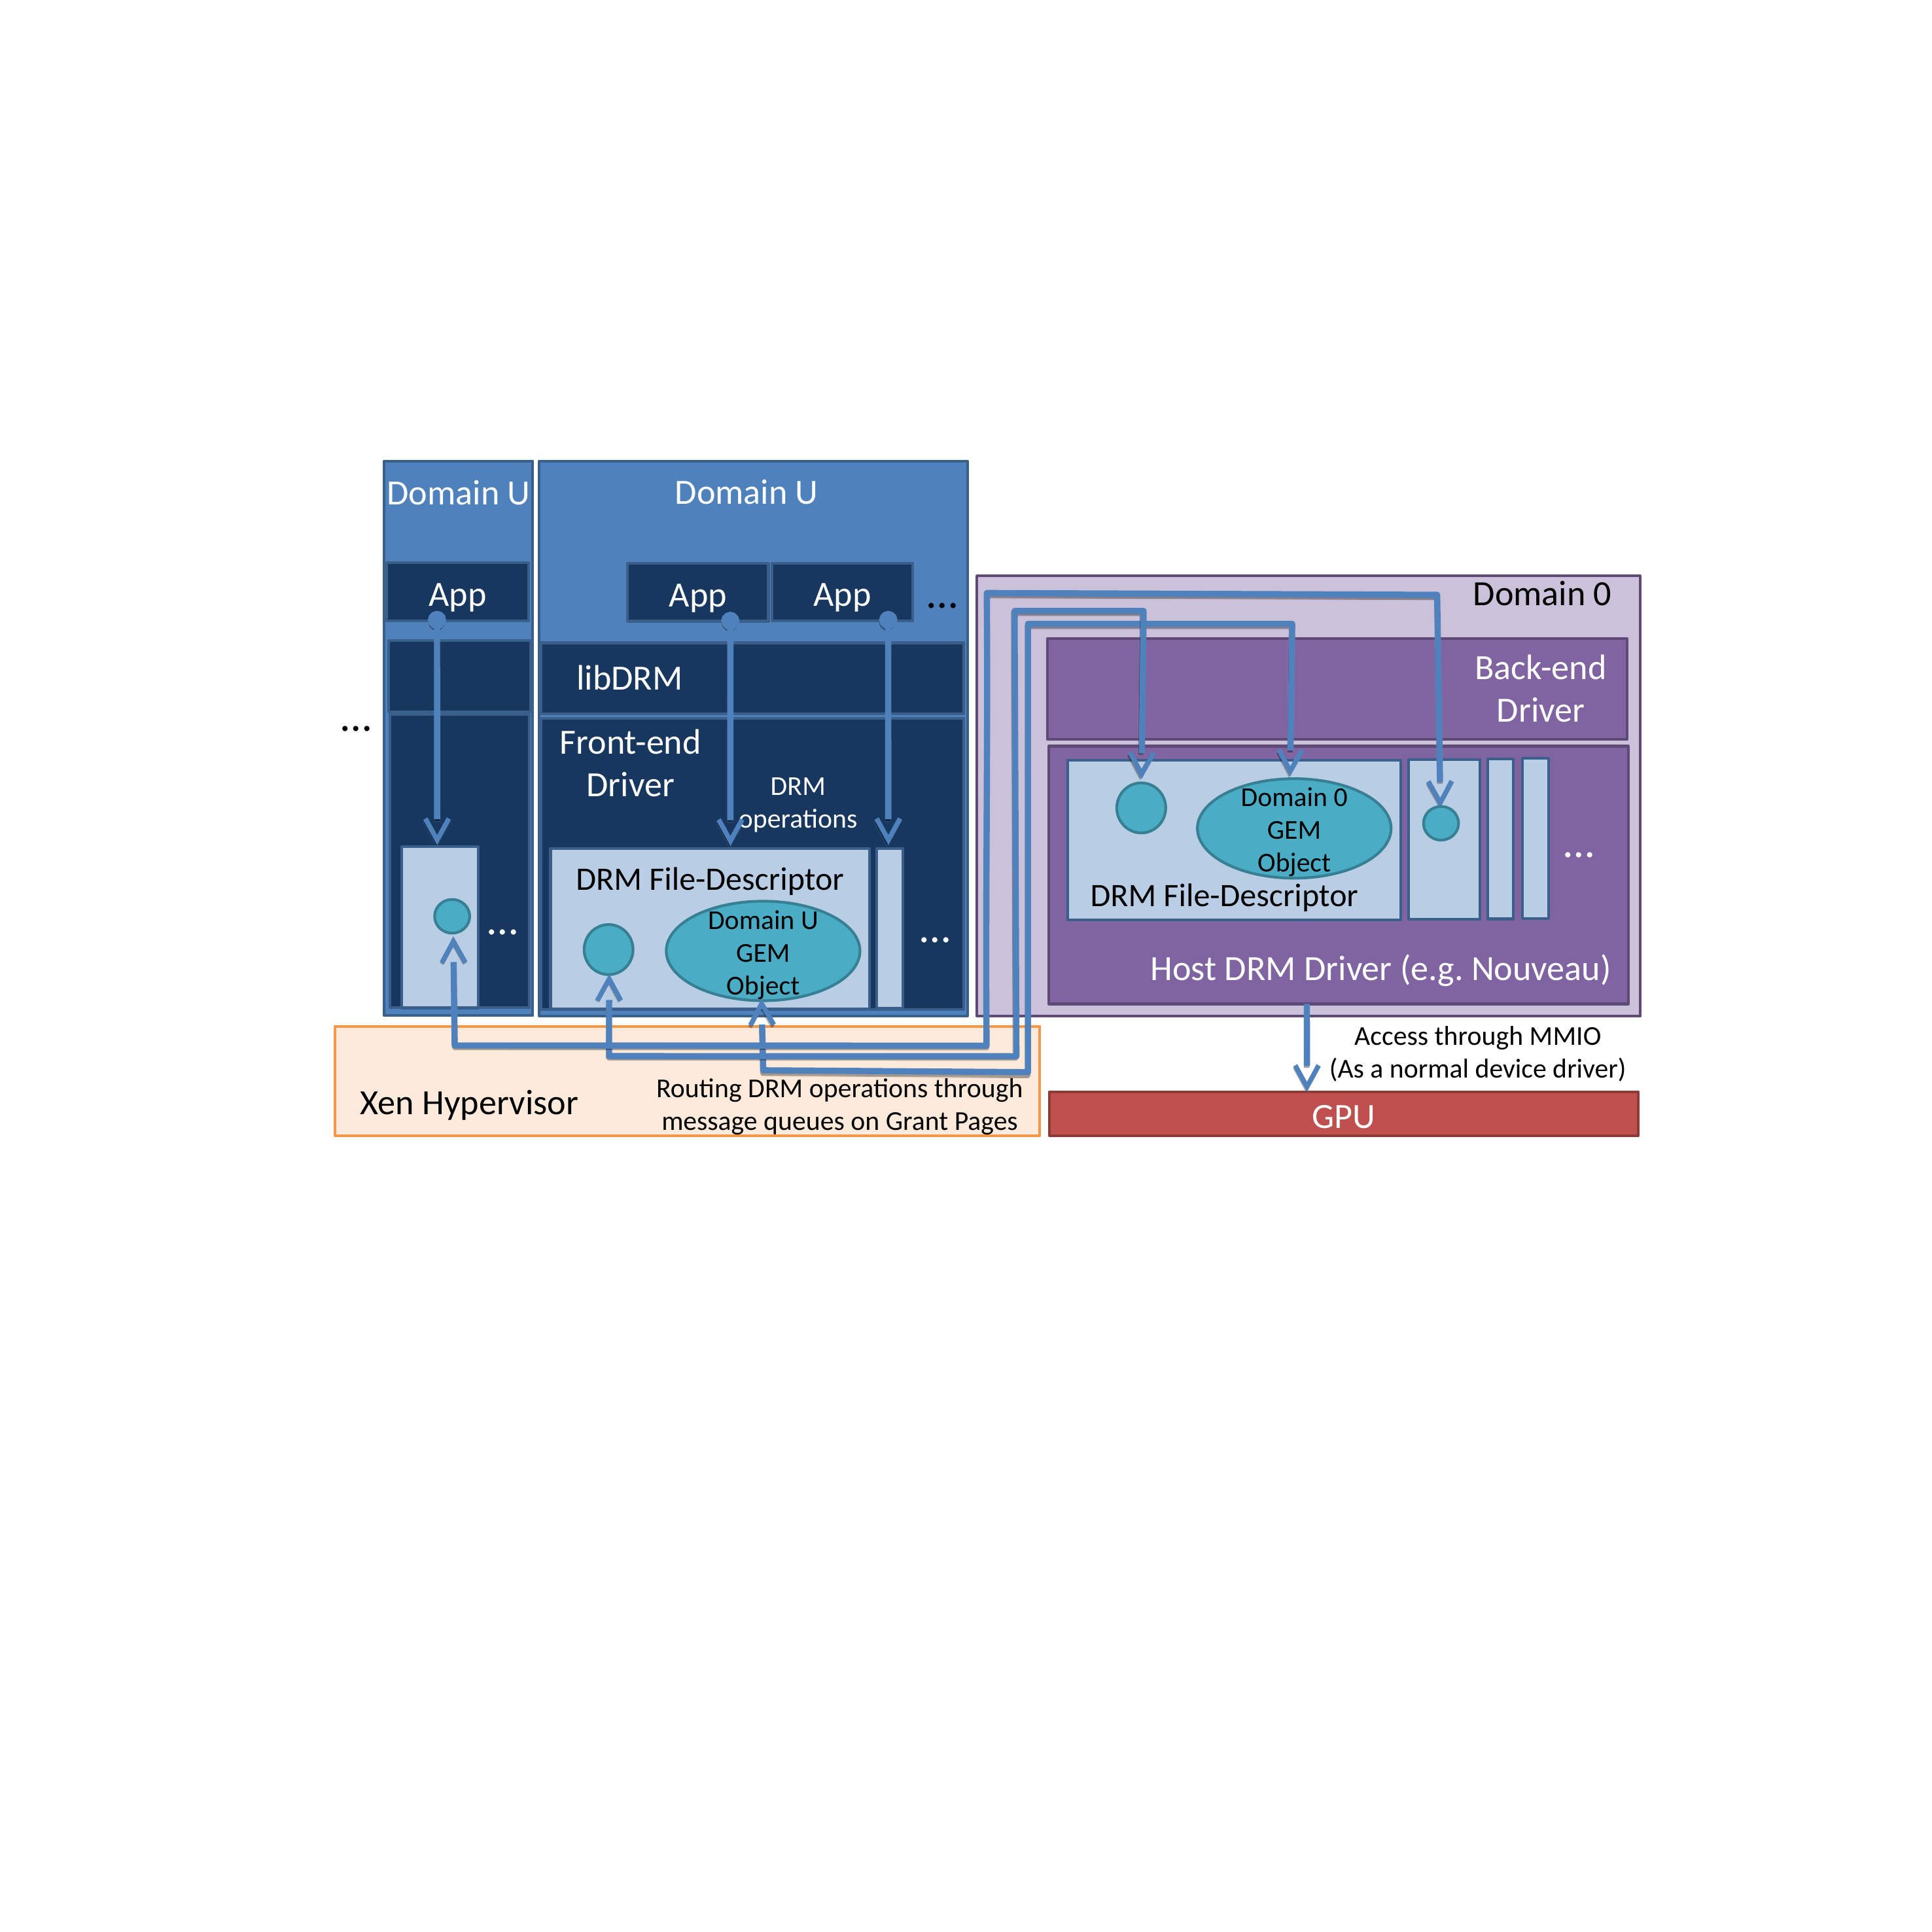

Domain U
Domain U
…
App
App
App
Domain 0
Back-end
Driver
libDRM
…
Front-end
Driver
DRM
operations
Domain 0
GEM
Object
…
DRM File-Descriptor
DRM File-Descriptor
…
…
Domain U
GEM
Object
Host DRM Driver (e.g. Nouveau)
Access through MMIO
(As a normal device driver)
Routing DRM operations through
message queues on Grant Pages
Xen Hypervisor
GPU